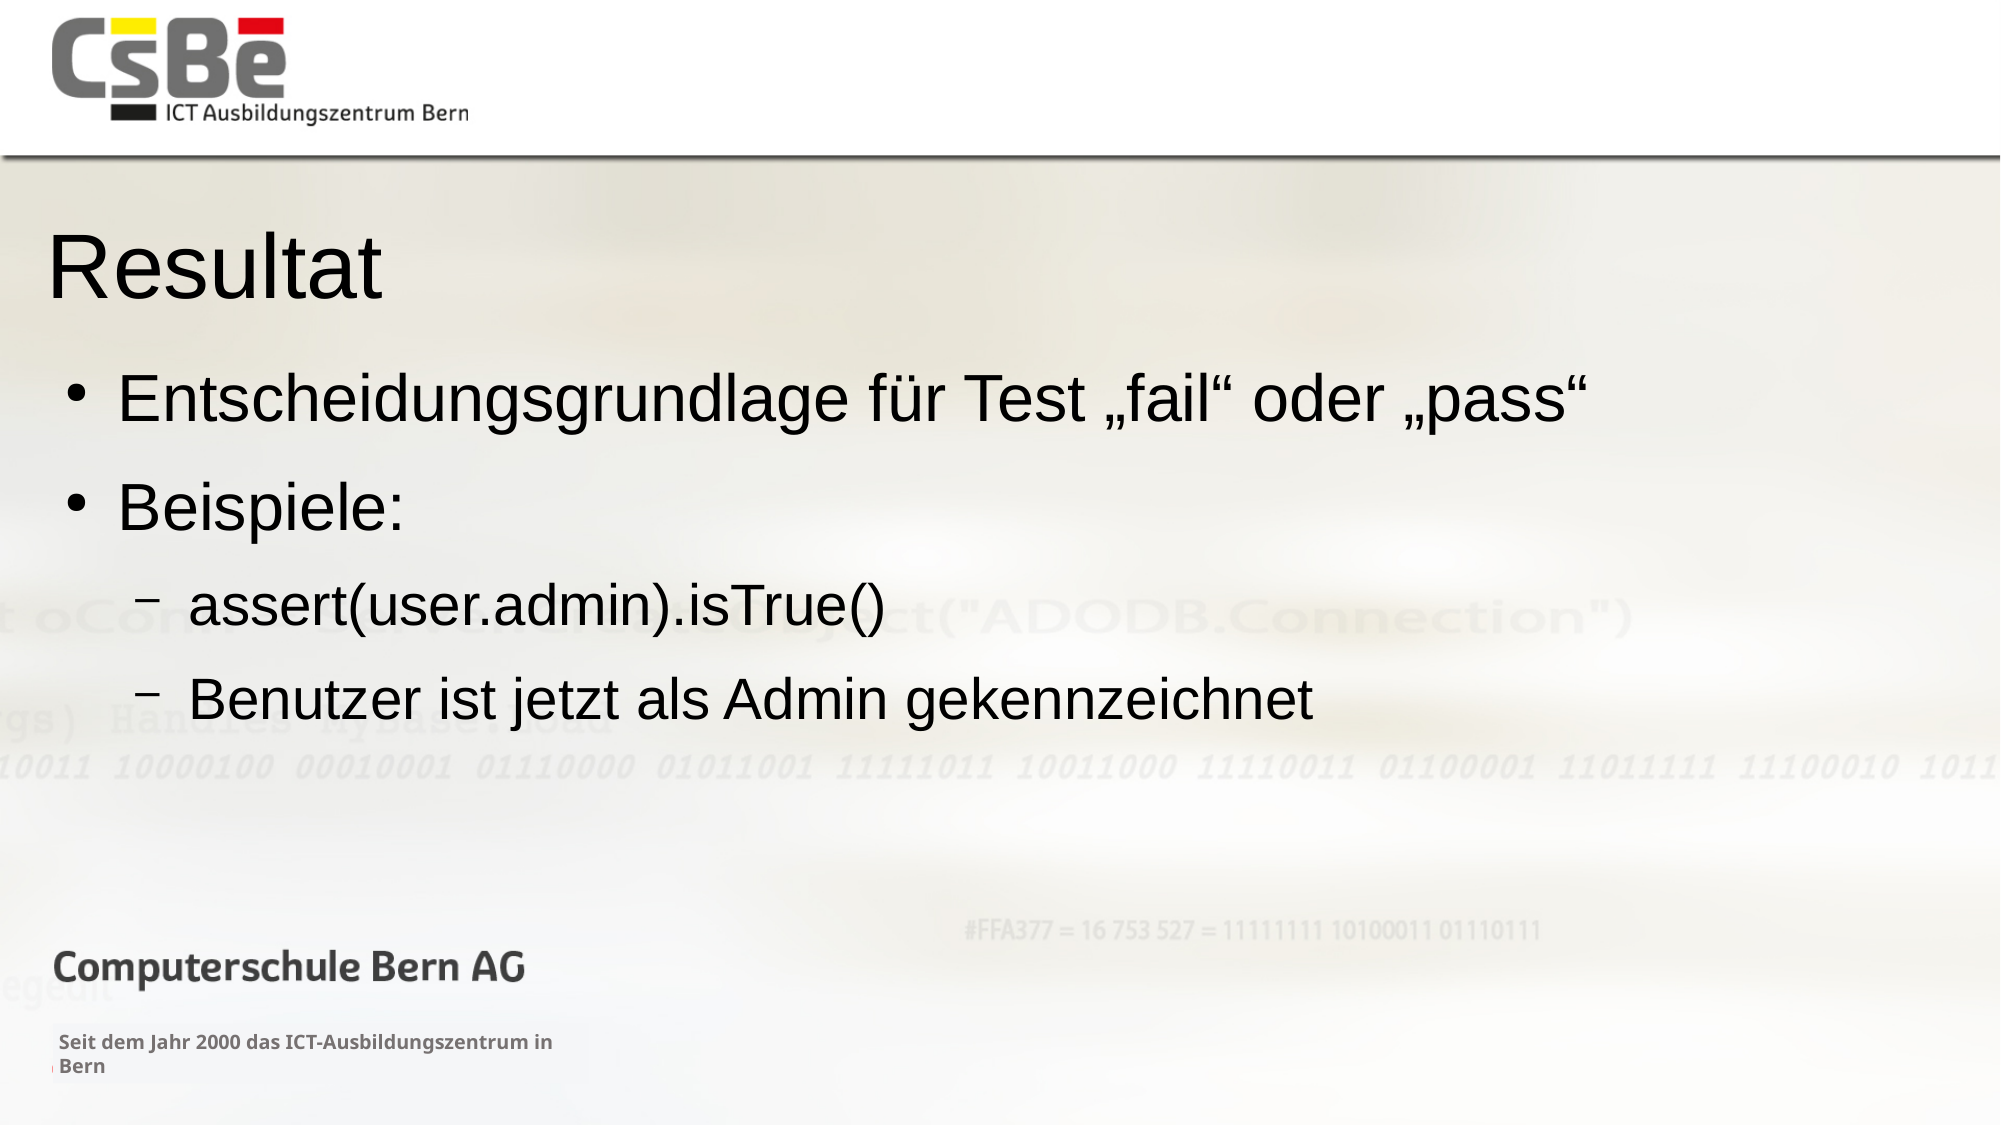

Resultat
# Entscheidungsgrundlage für Test „fail“ oder „pass“
Beispiele:
assert(user.admin).isTrue()
Benutzer ist jetzt als Admin gekennzeichnet